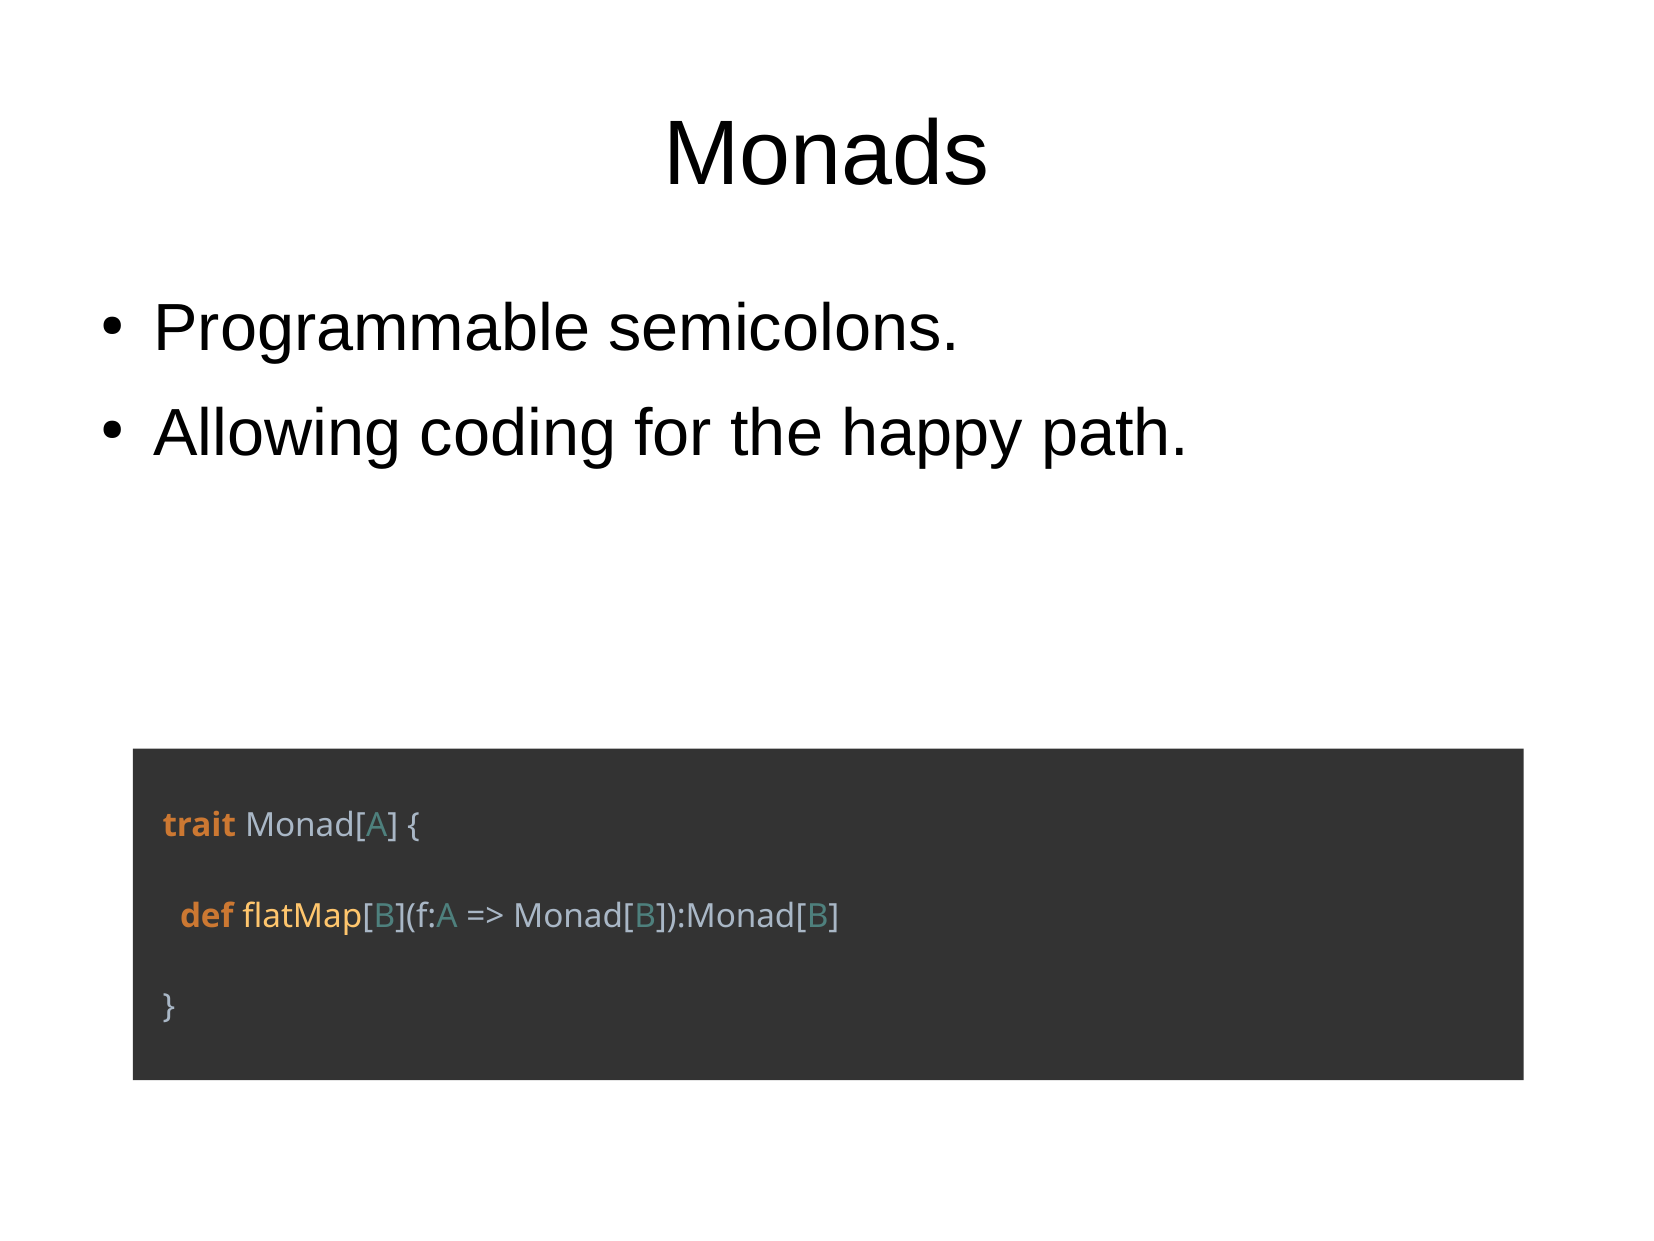

# Monads
Programmable semicolons.
Allowing coding for the happy path.
trait Monad[A] {
 def flatMap[B](f:A => Monad[B]):Monad[B]
}